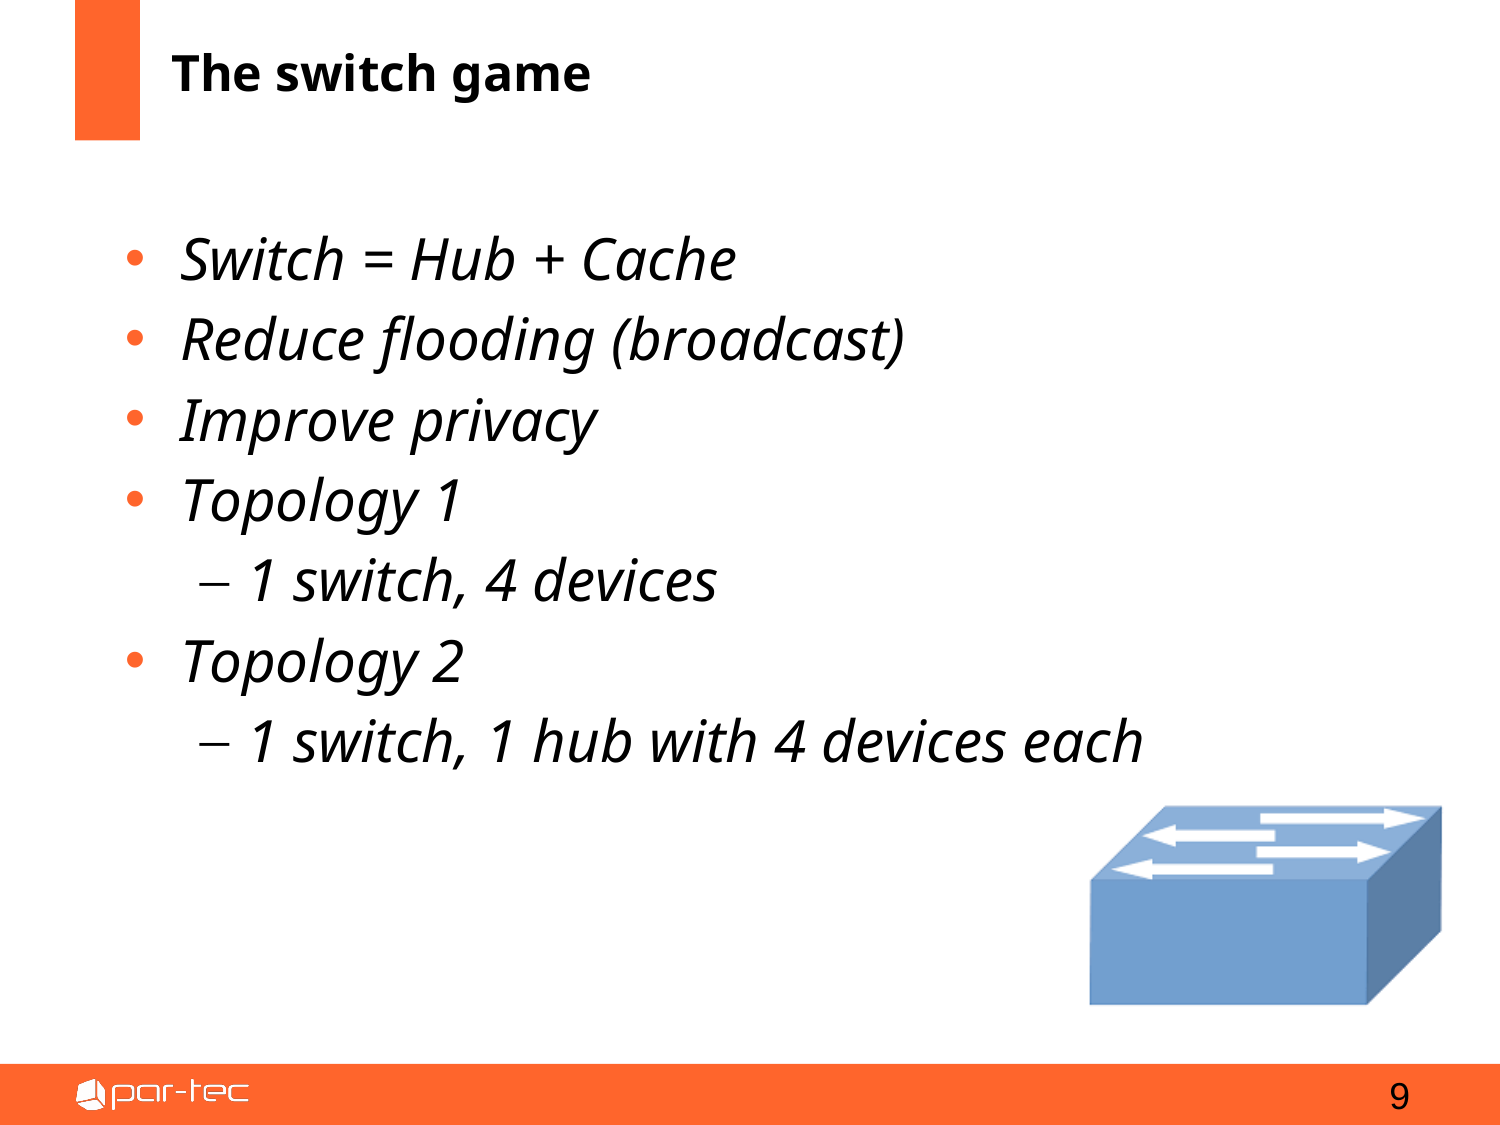

The switch game
Switch = Hub + Cache
Reduce flooding (broadcast)
Improve privacy
Topology 1
1 switch, 4 devices
Topology 2
1 switch, 1 hub with 4 devices each